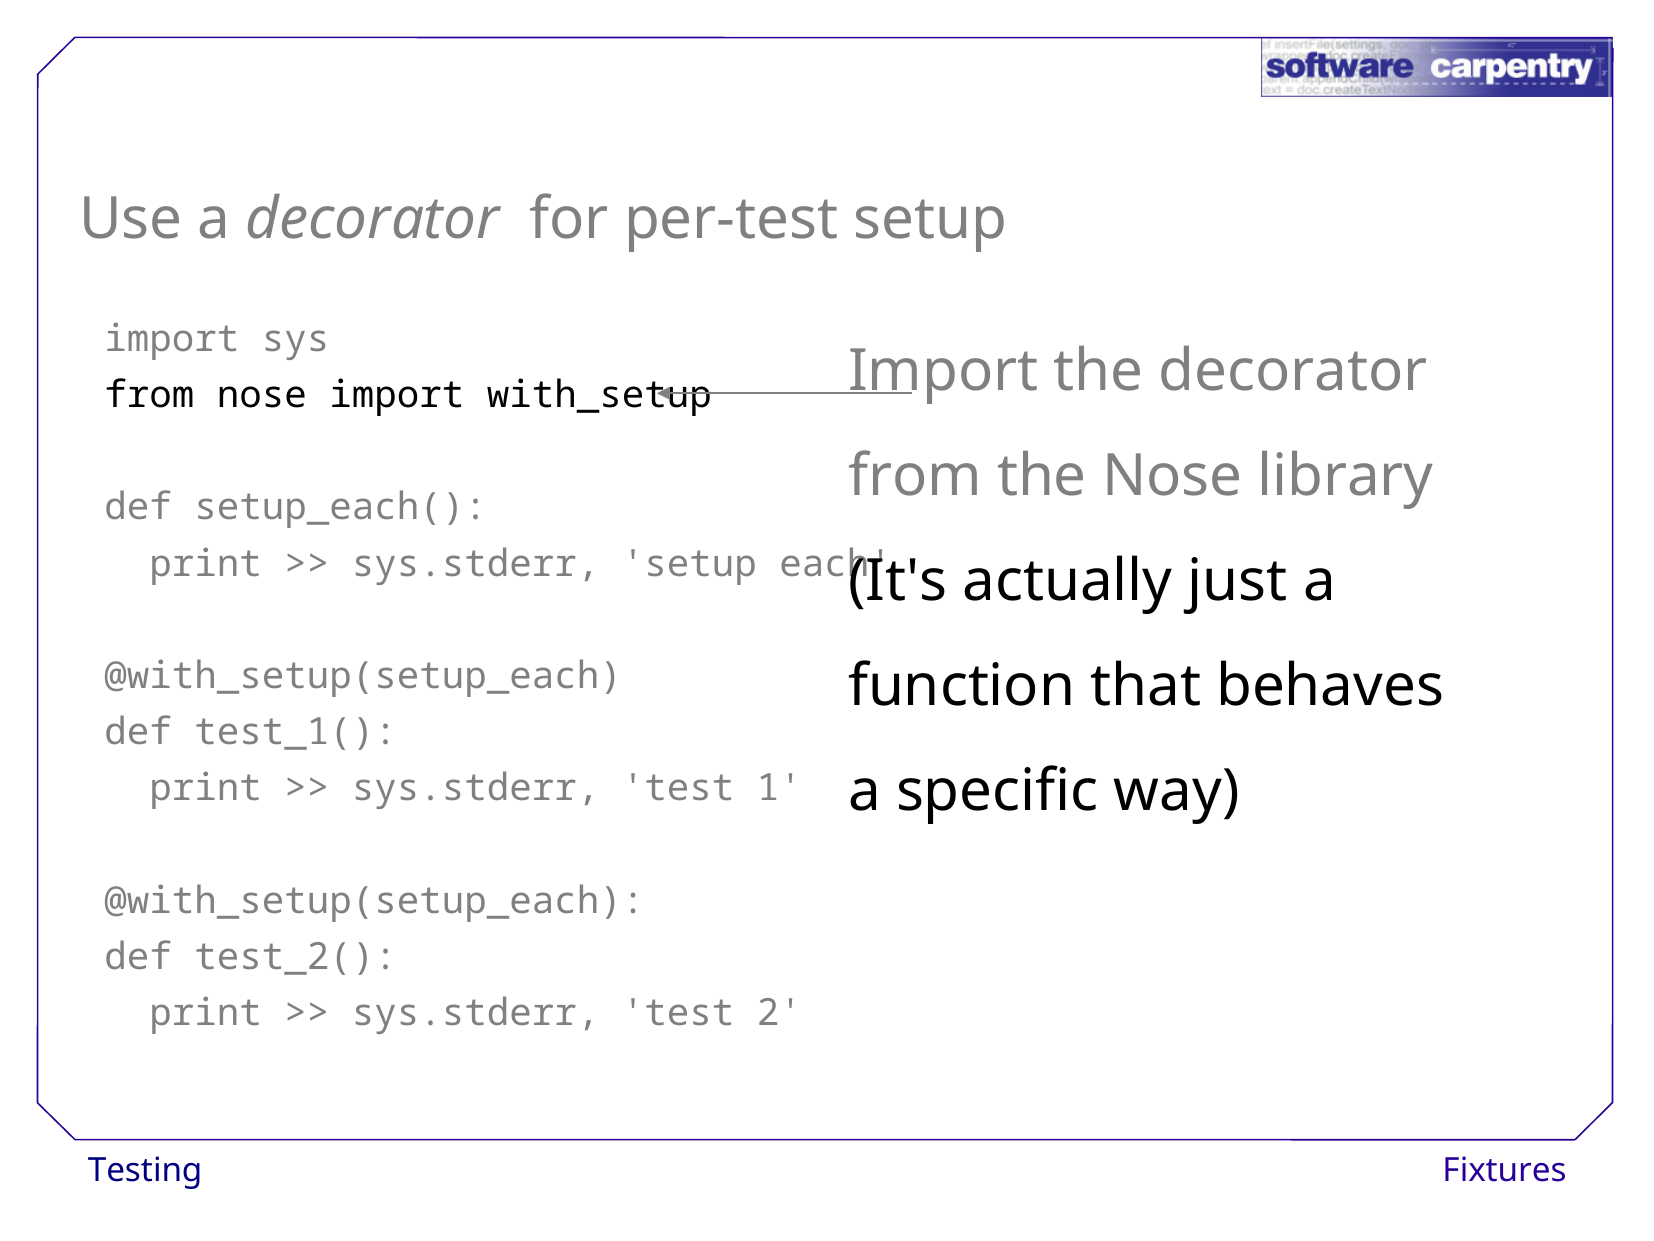

Use a decorator for per-test setup
Import the decorator
from the Nose library
(It's actually just a
function that behaves
a specific way)
import sys
from nose import with_setup
def setup_each():
 print >> sys.stderr, 'setup each'
@with_setup(setup_each)
def test_1():
 print >> sys.stderr, 'test 1'
@with_setup(setup_each):
def test_2():
 print >> sys.stderr, 'test 2'